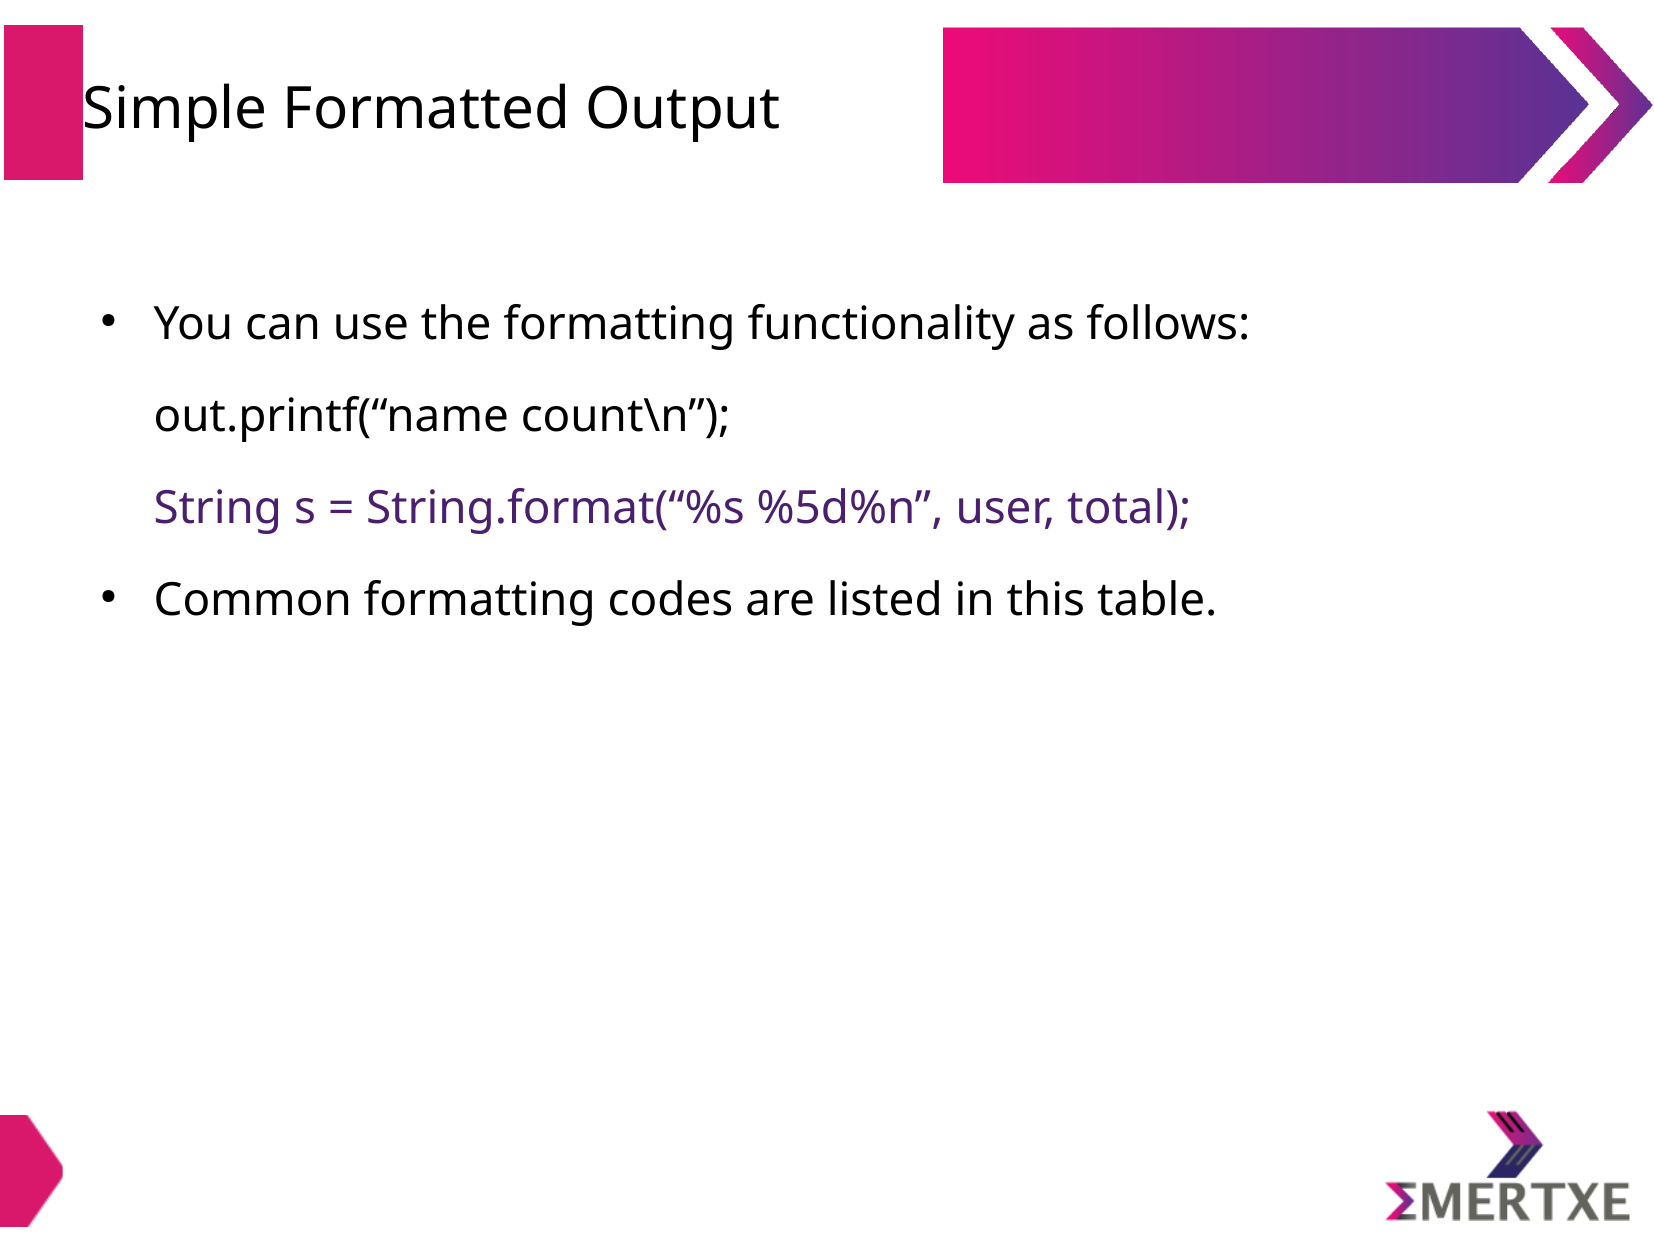

# Simple Formatted Output
You can use the formatting functionality as follows:
out.printf(“name count\n”);
String s = String.format(“%s %5d%n”, user, total);
Common formatting codes are listed in this table.